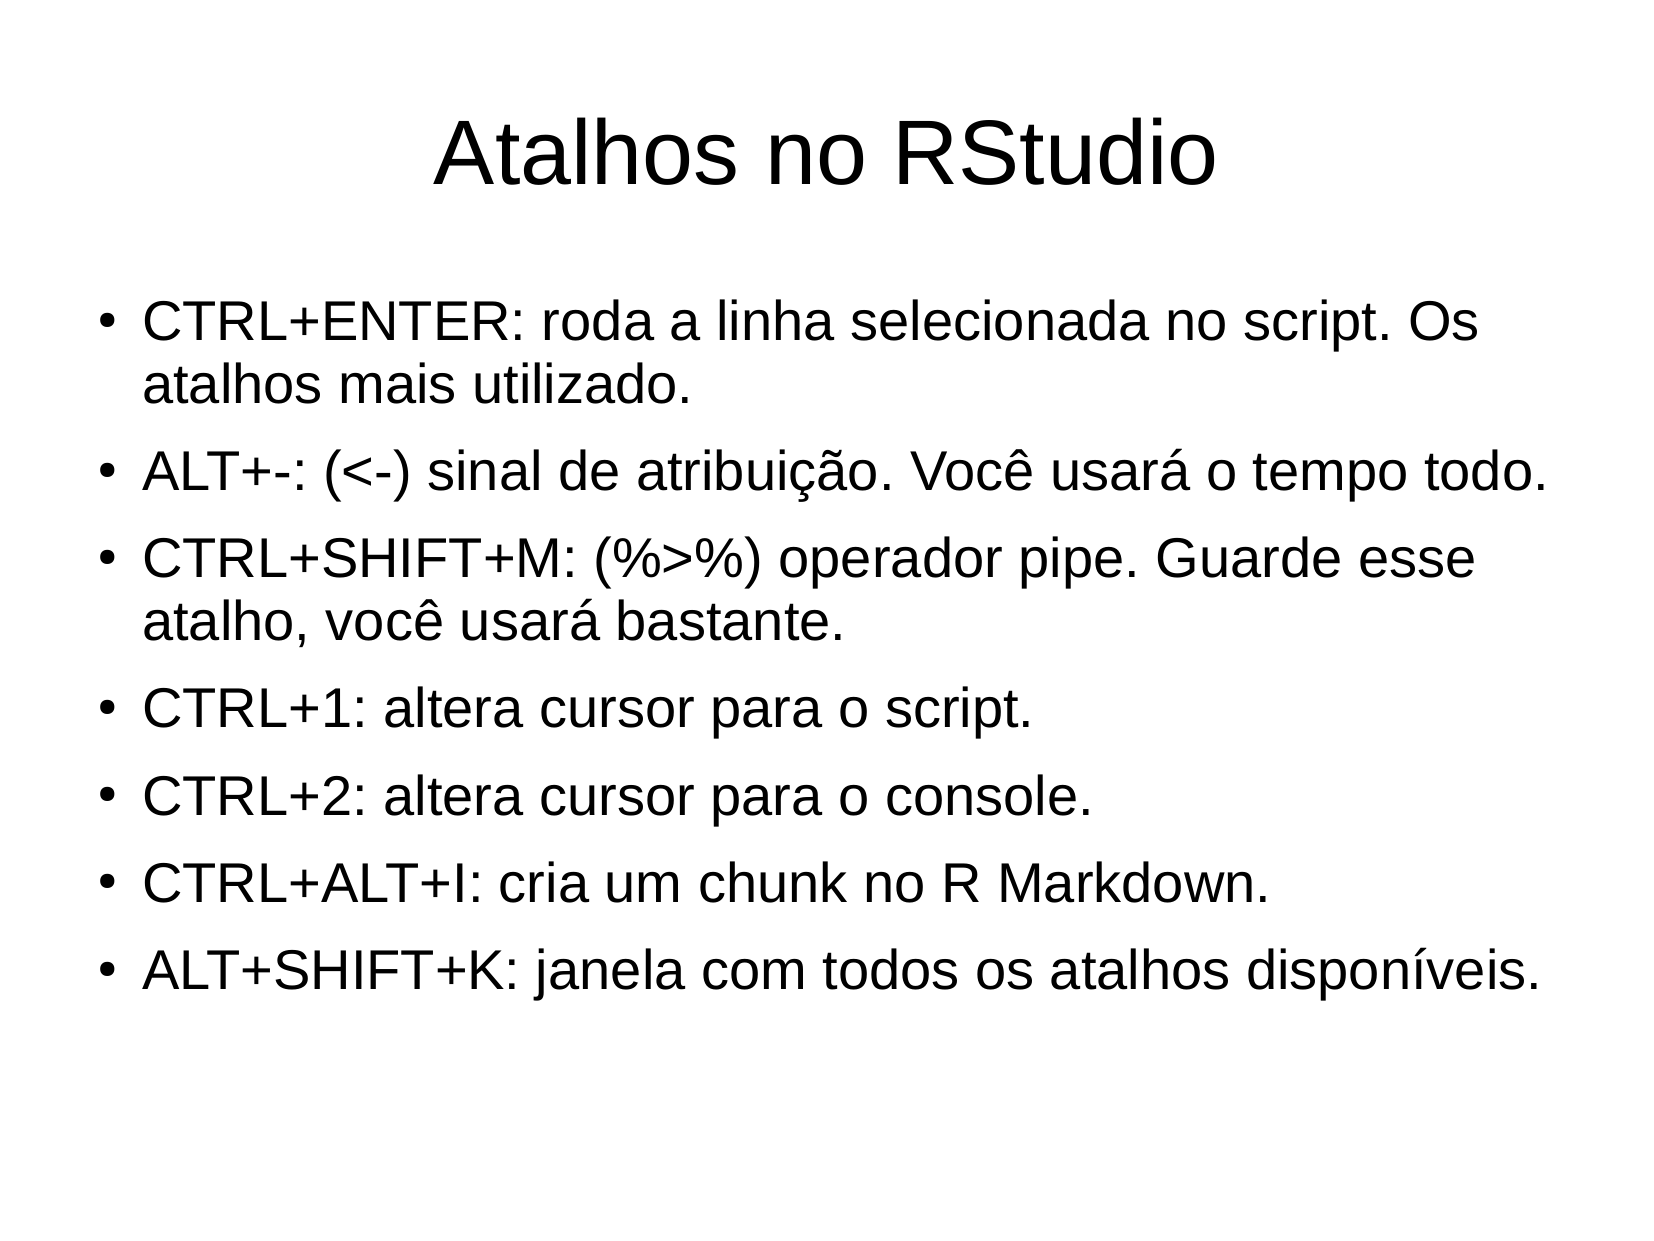

# Atalhos no RStudio
CTRL+ENTER: roda a linha selecionada no script. Os atalhos mais utilizado.
ALT+-: (<-) sinal de atribuição. Você usará o tempo todo.
CTRL+SHIFT+M: (%>%) operador pipe. Guarde esse atalho, você usará bastante.
CTRL+1: altera cursor para o script.
CTRL+2: altera cursor para o console.
CTRL+ALT+I: cria um chunk no R Markdown.
ALT+SHIFT+K: janela com todos os atalhos disponíveis.